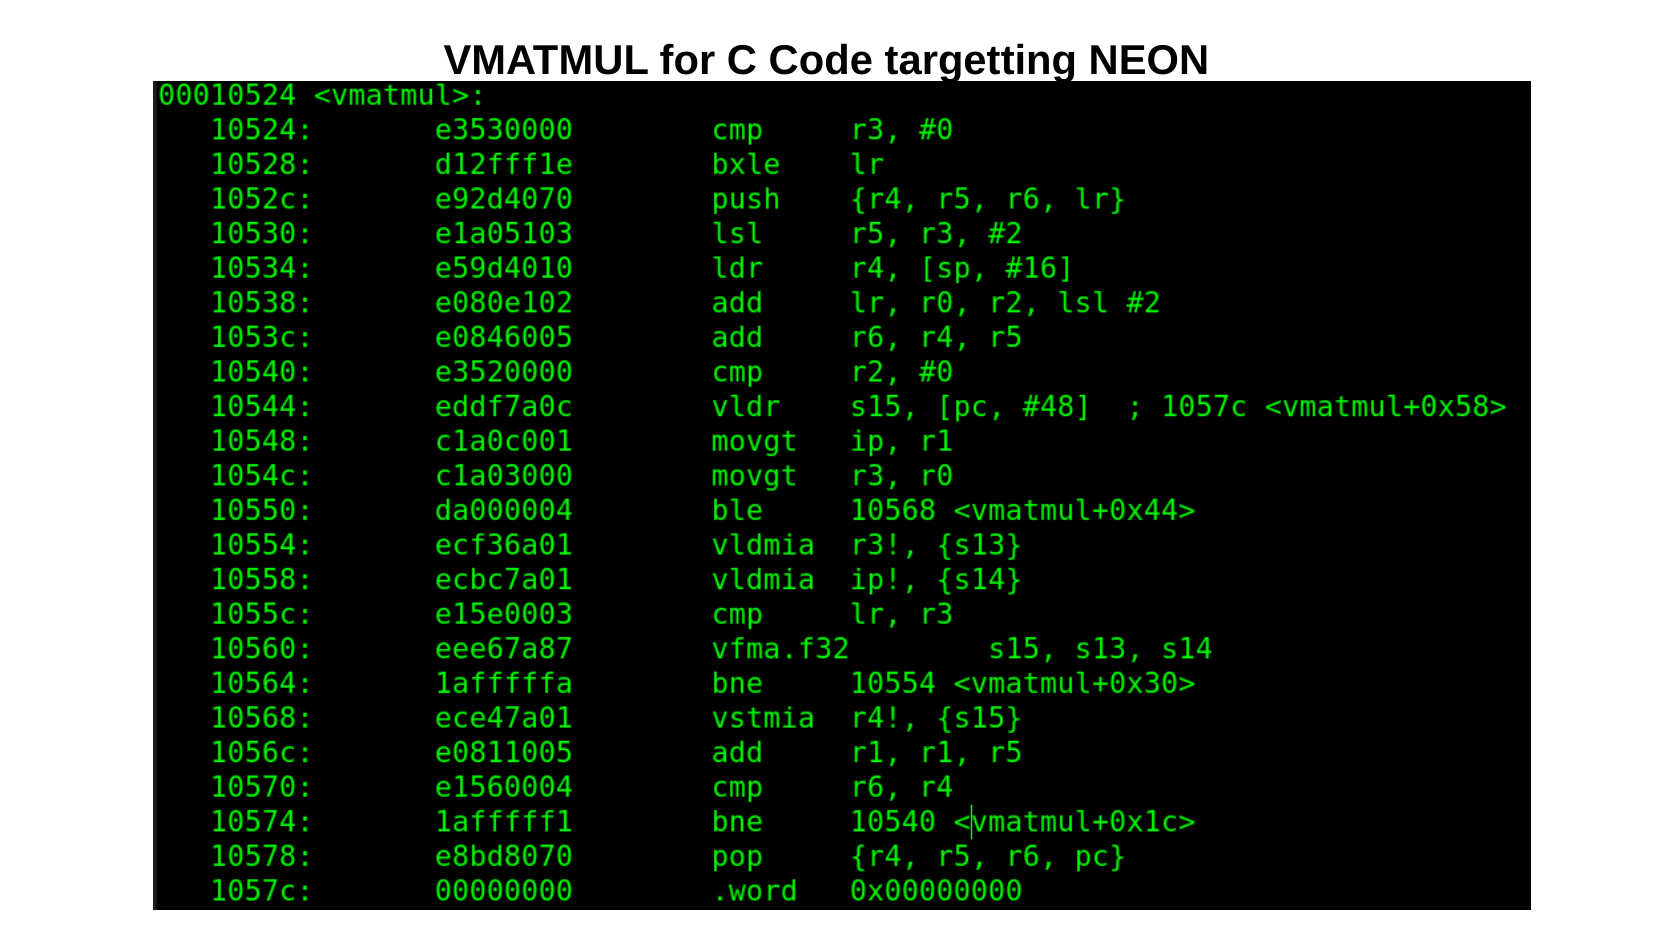

# VMATMUL for C Code targetting NEON